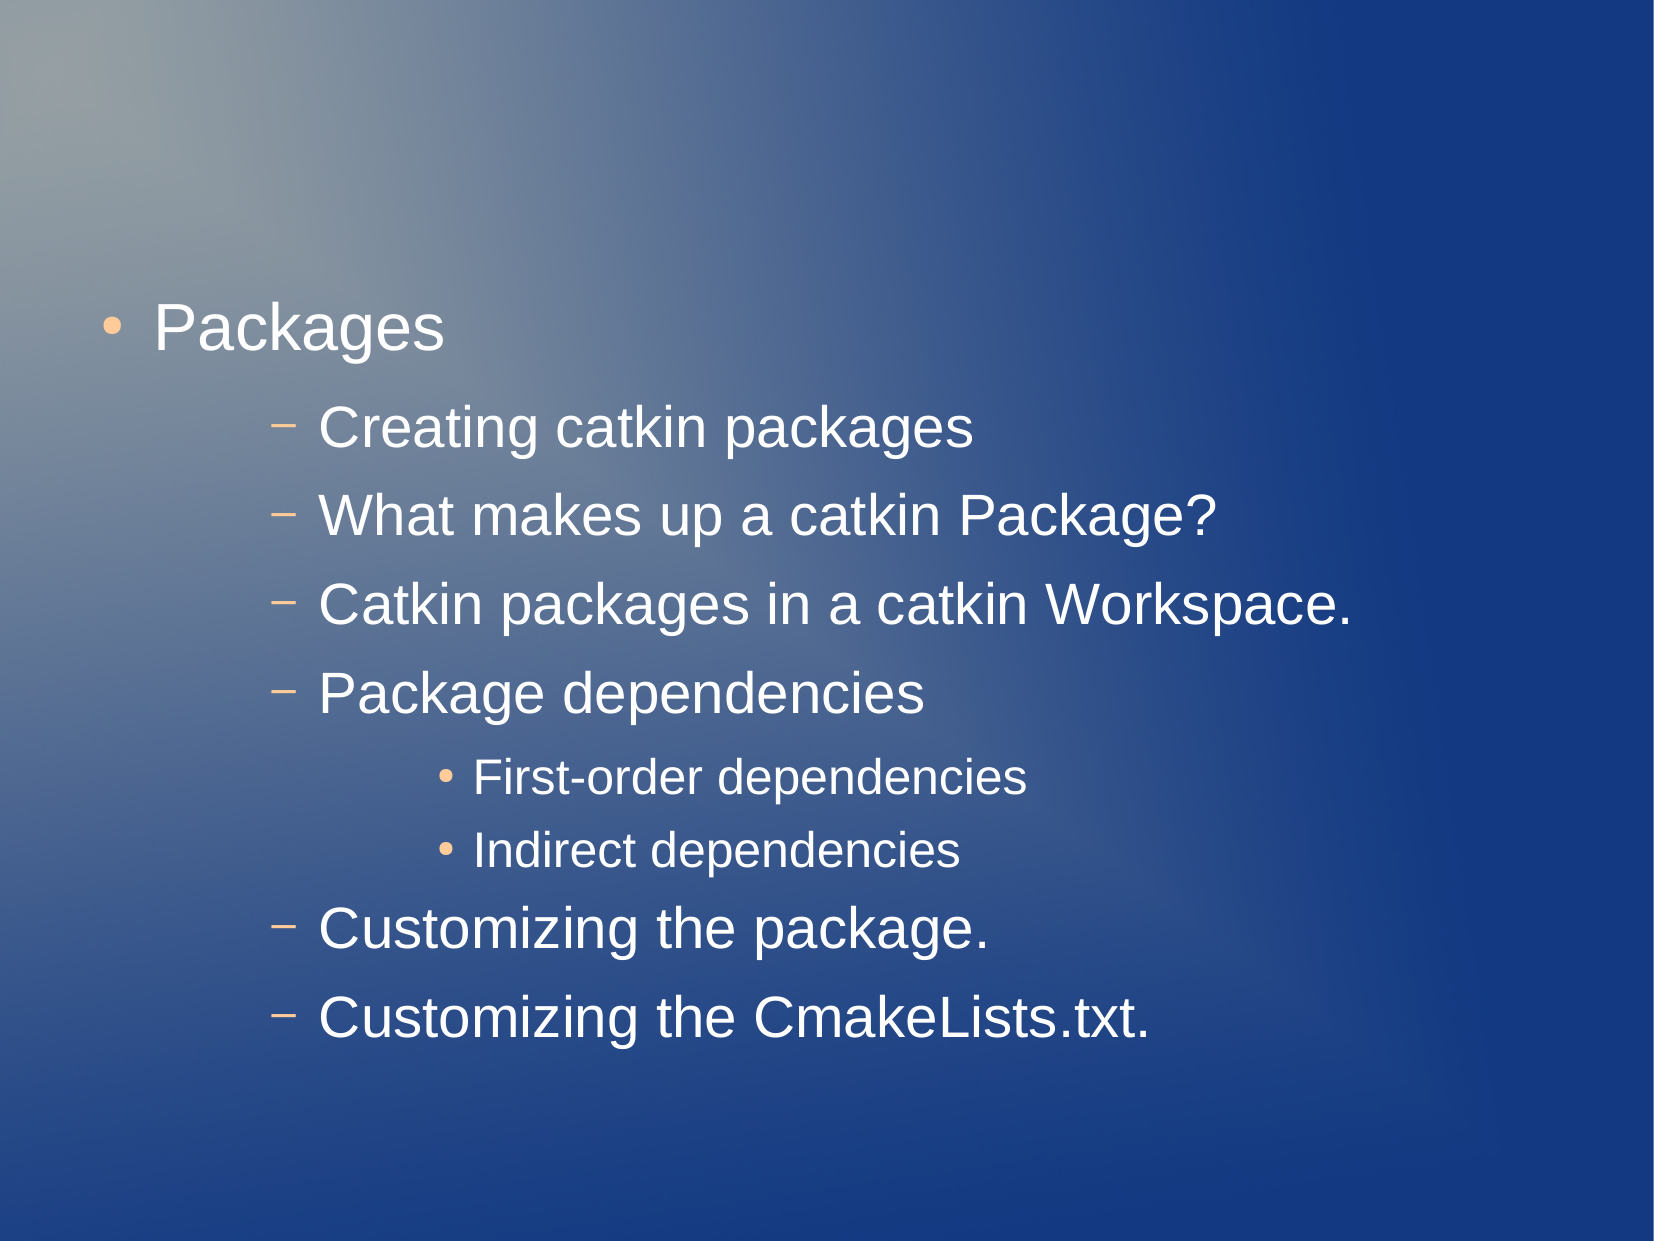

#
Packages
Creating catkin packages
What makes up a catkin Package?
Catkin packages in a catkin Workspace.
Package dependencies
First-order dependencies
Indirect dependencies
Customizing the package.
Customizing the CmakeLists.txt.